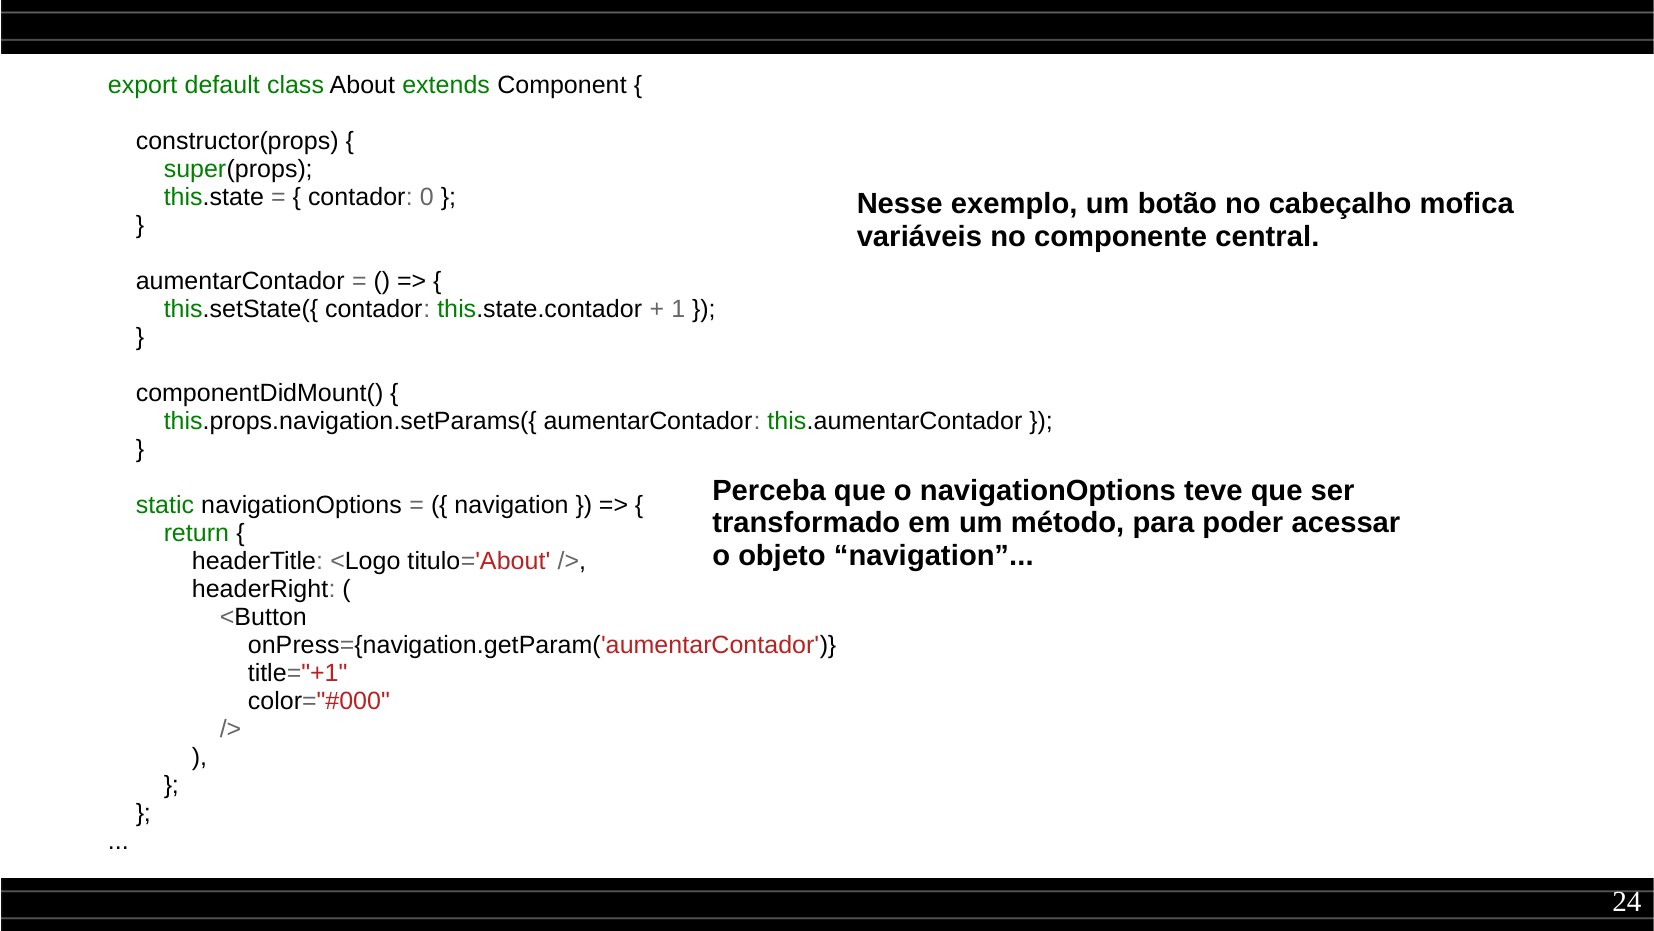

export default class About extends Component {
 constructor(props) {
 super(props);
 this.state = { contador: 0 };
 }
 aumentarContador = () => {
 this.setState({ contador: this.state.contador + 1 });
 }
 componentDidMount() {
 this.props.navigation.setParams({ aumentarContador: this.aumentarContador });
 }
 static navigationOptions = ({ navigation }) => {
 return {
 headerTitle: <Logo titulo='About' />,
 headerRight: (
 <Button
 onPress={navigation.getParam('aumentarContador')}
 title="+1"
 color="#000"
 />
 ),
 };
 };
...
Nesse exemplo, um botão no cabeçalho mofica
variáveis no componente central.
Perceba que o navigationOptions teve que ser
transformado em um método, para poder acessar
o objeto “navigation”...